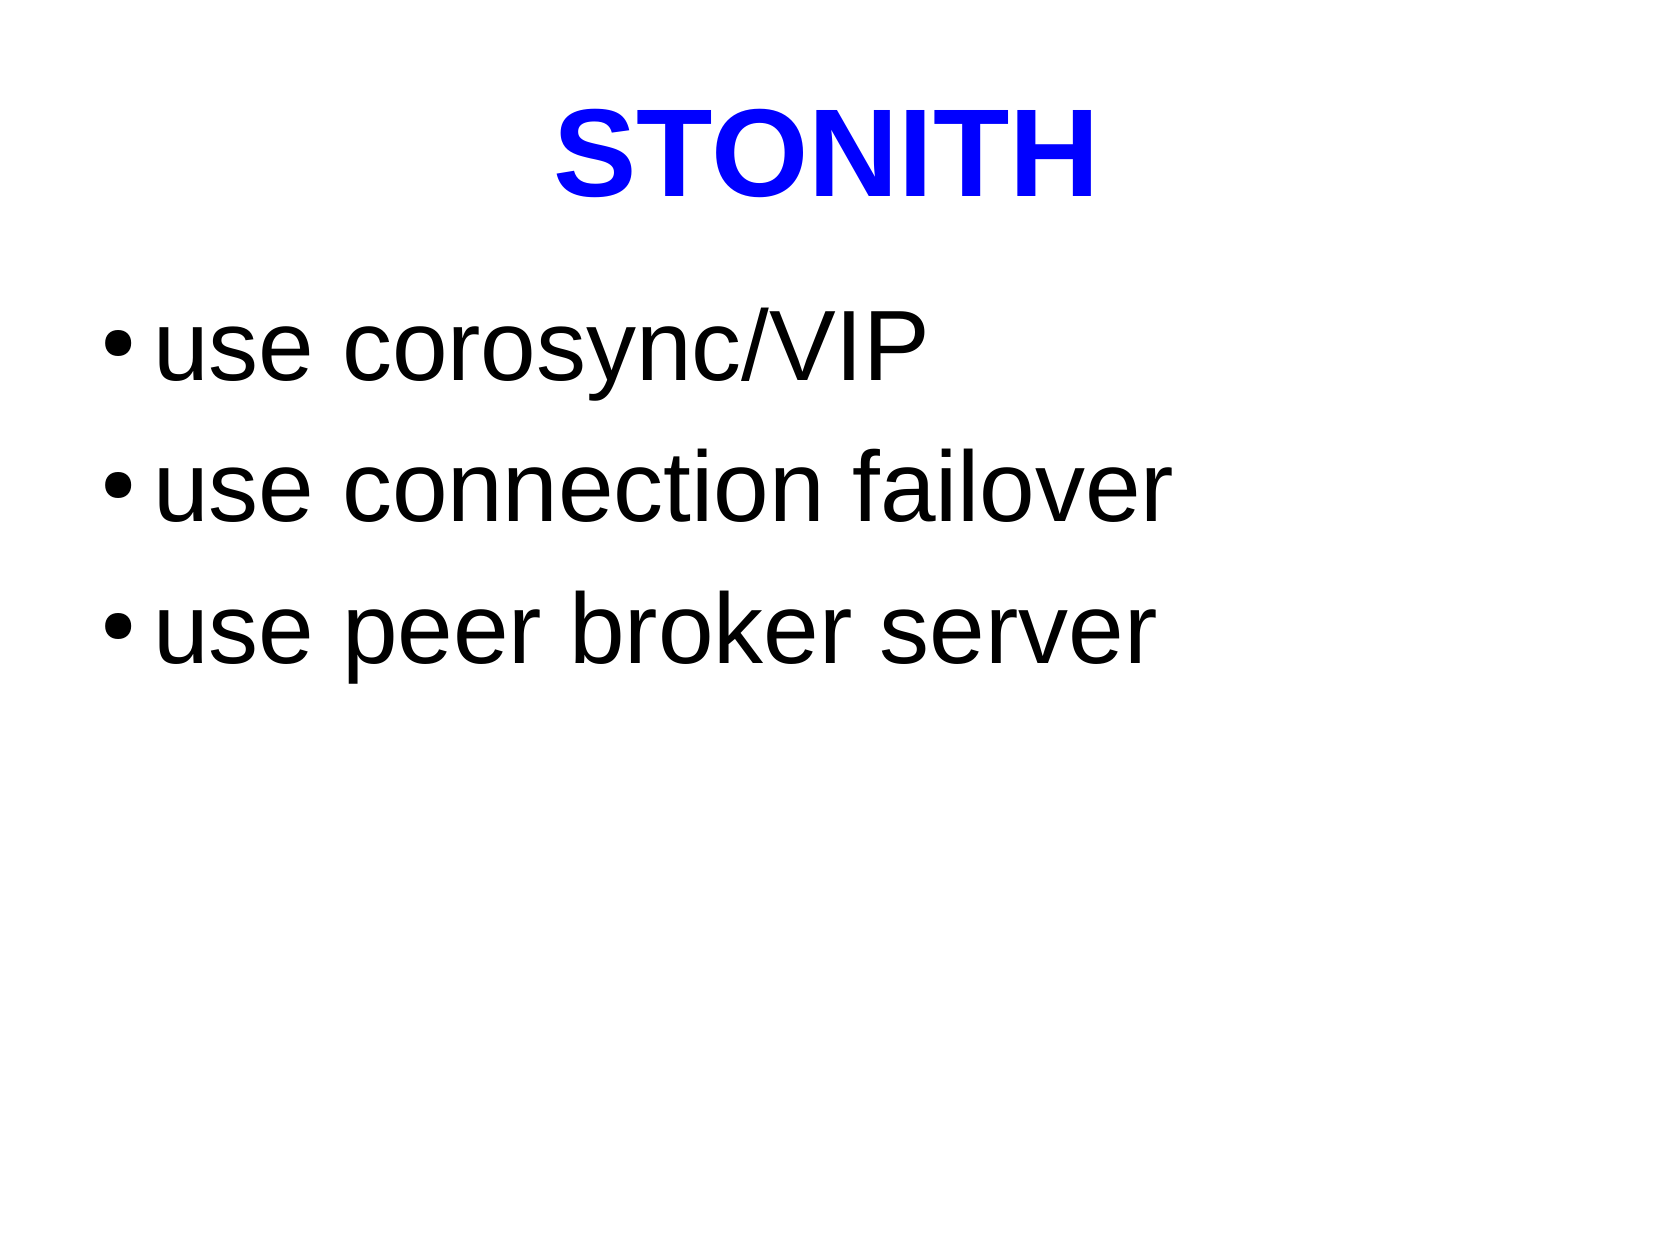

# STONITH
use corosync/VIP
use connection failover
use peer broker server